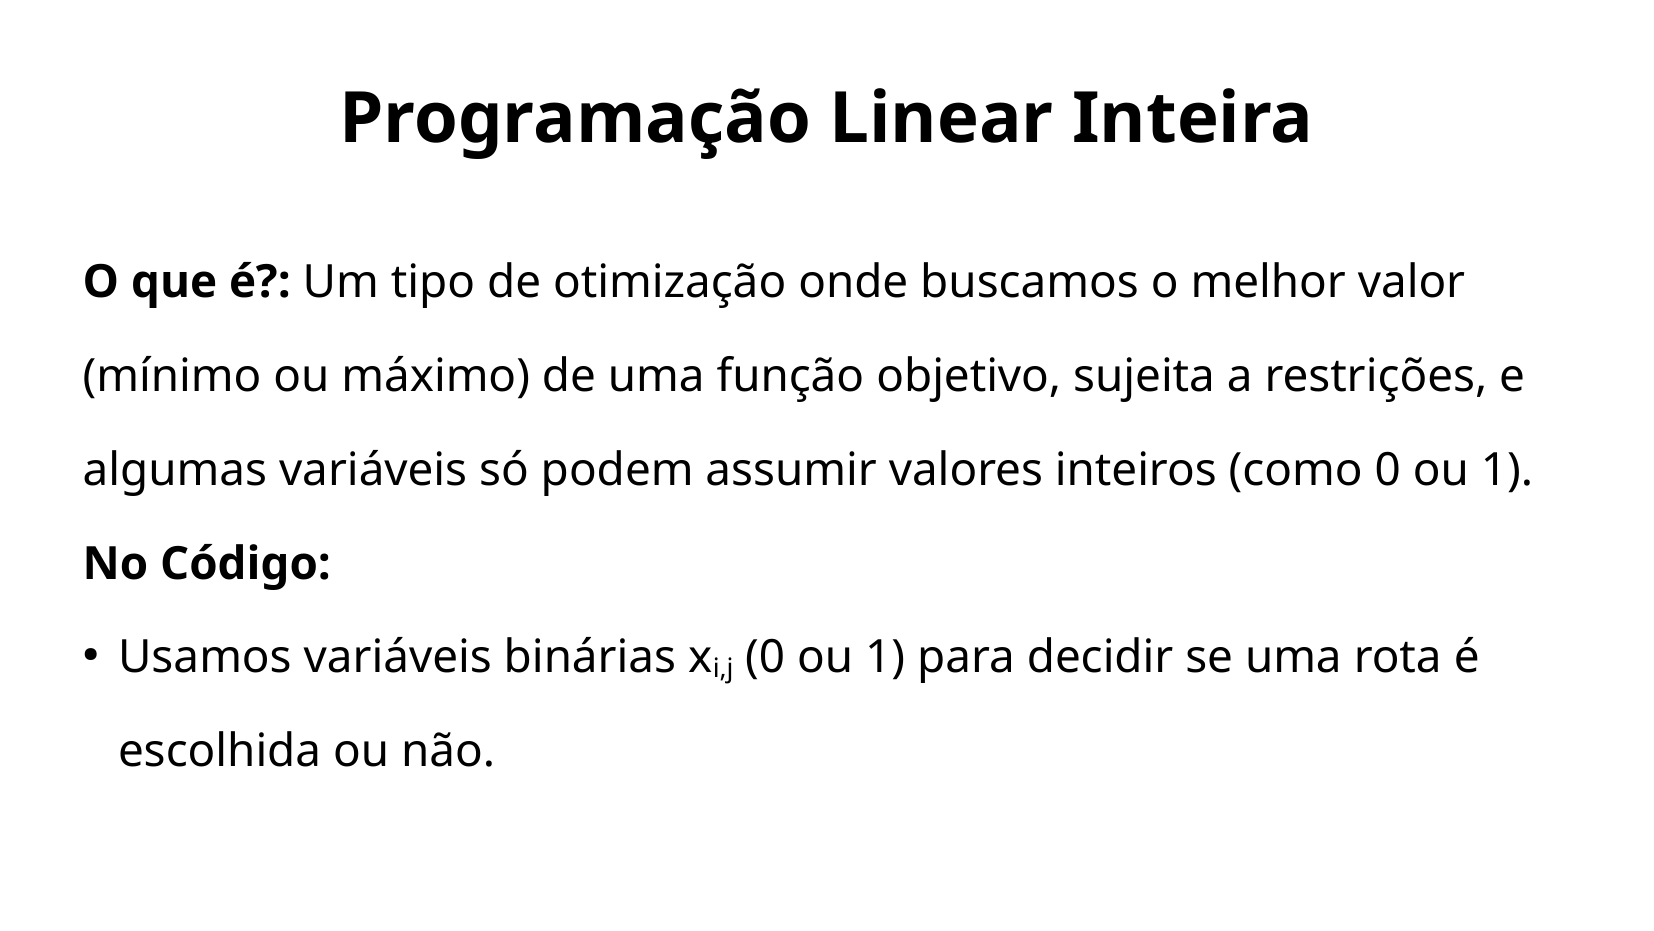

# Programação Linear Inteira
O que é?: Um tipo de otimização onde buscamos o melhor valor (mínimo ou máximo) de uma função objetivo, sujeita a restrições, e algumas variáveis só podem assumir valores inteiros (como 0 ou 1).
No Código:
Usamos variáveis binárias xi,j (0 ou 1) para decidir se uma rota é escolhida ou não.